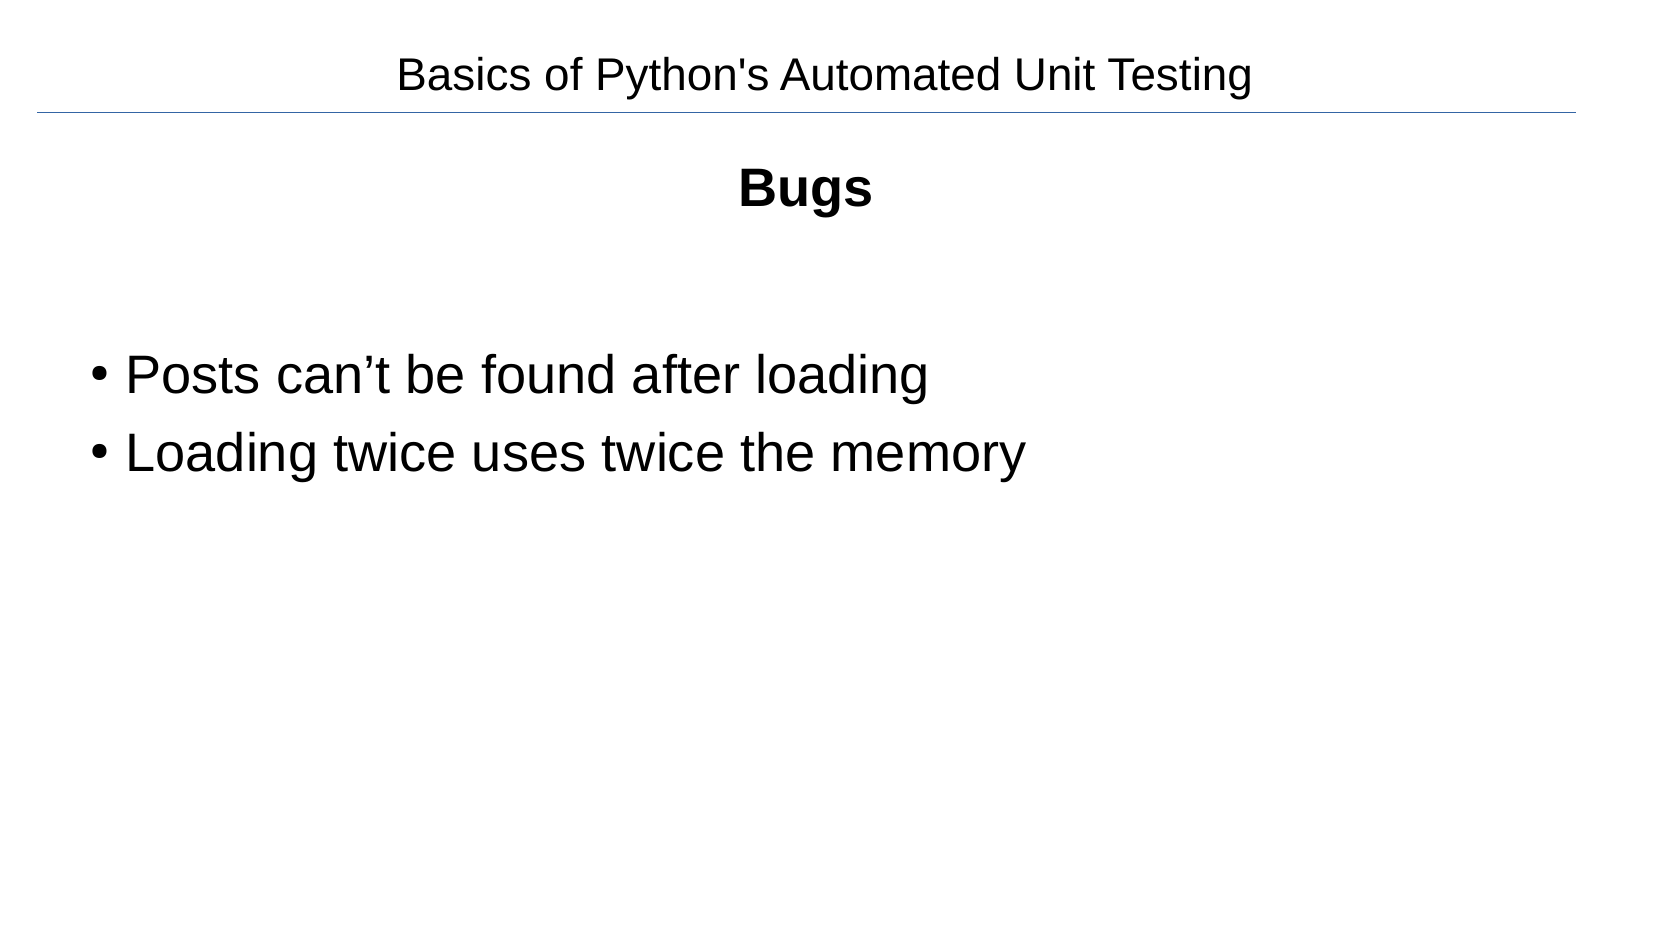

# Basics of Python's Automated Unit Testing
Bugs
Posts can’t be found after loading
Loading twice uses twice the memory